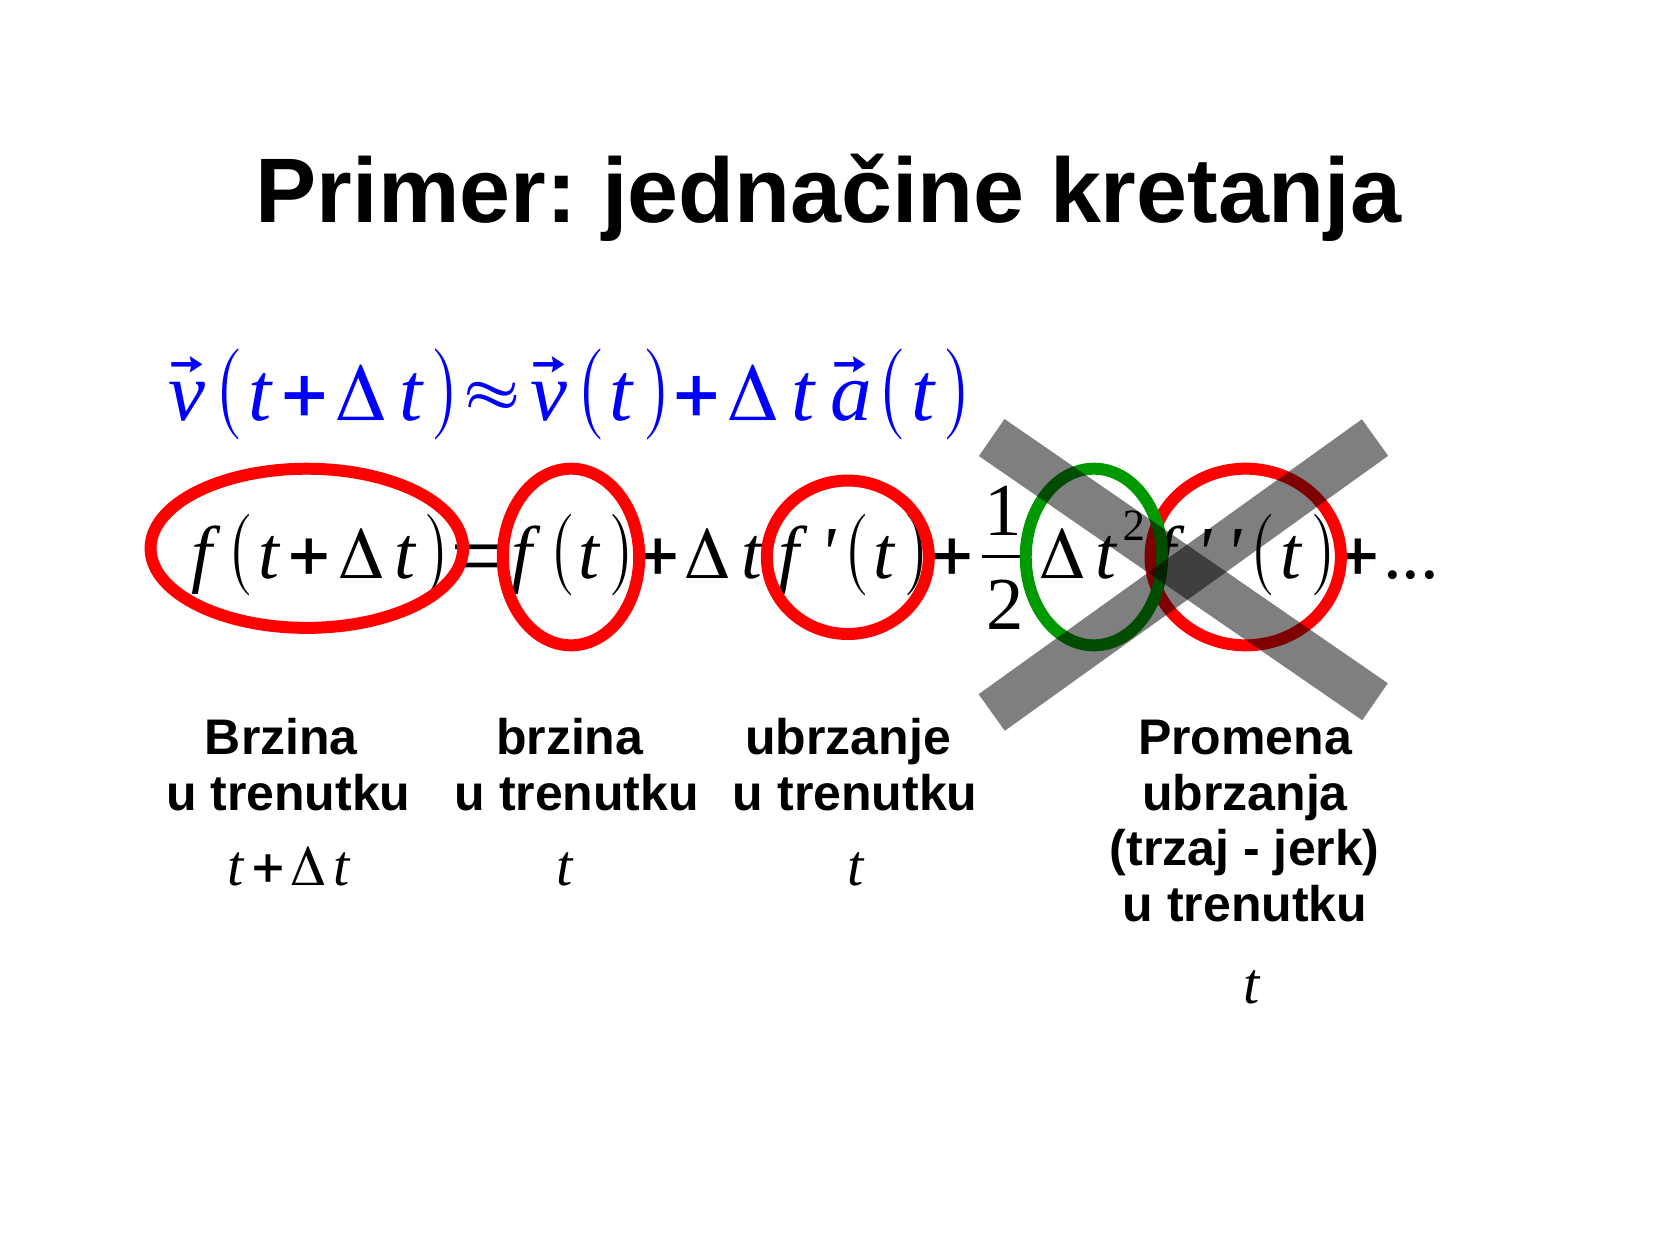

# Primer: jednačine kretanja
Brzina
u trenutku
brzina
u trenutku
ubrzanje
u trenutku
Promena ubrzanja (trzaj - jerk)
u trenutku